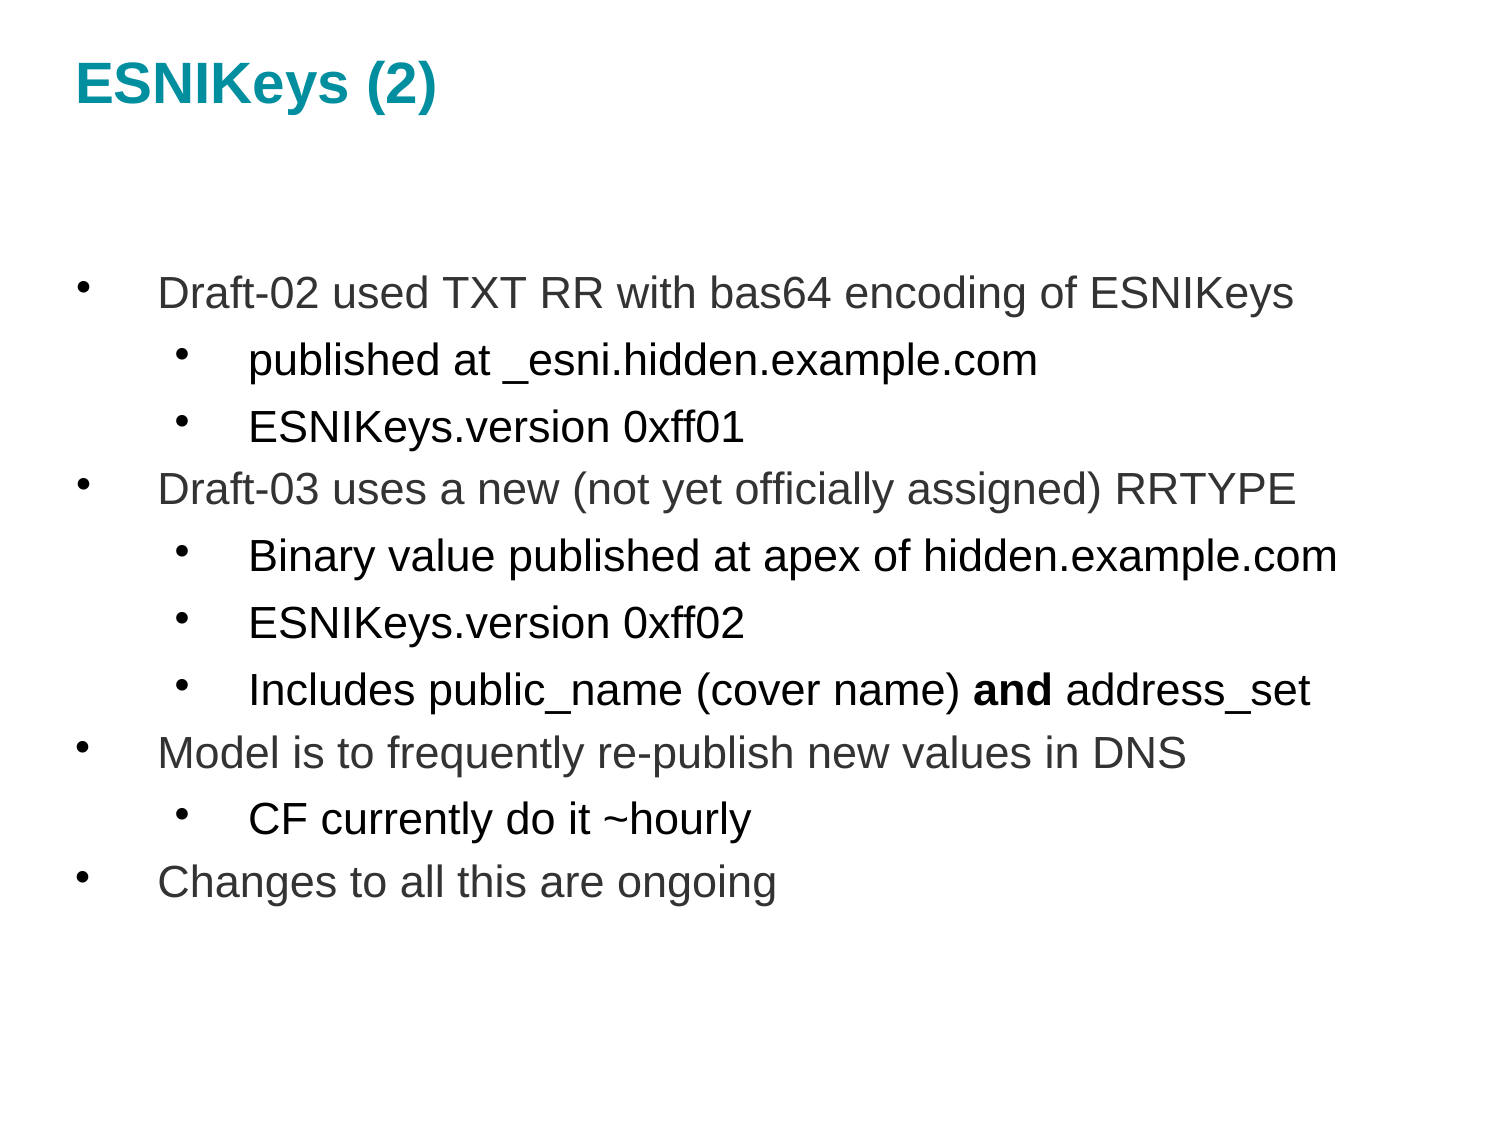

# ESNIKeys (2)
Draft-02 used TXT RR with bas64 encoding of ESNIKeys
published at _esni.hidden.example.com
ESNIKeys.version 0xff01
Draft-03 uses a new (not yet officially assigned) RRTYPE
Binary value published at apex of hidden.example.com
ESNIKeys.version 0xff02
Includes public_name (cover name) and address_set
Model is to frequently re-publish new values in DNS
CF currently do it ~hourly
Changes to all this are ongoing